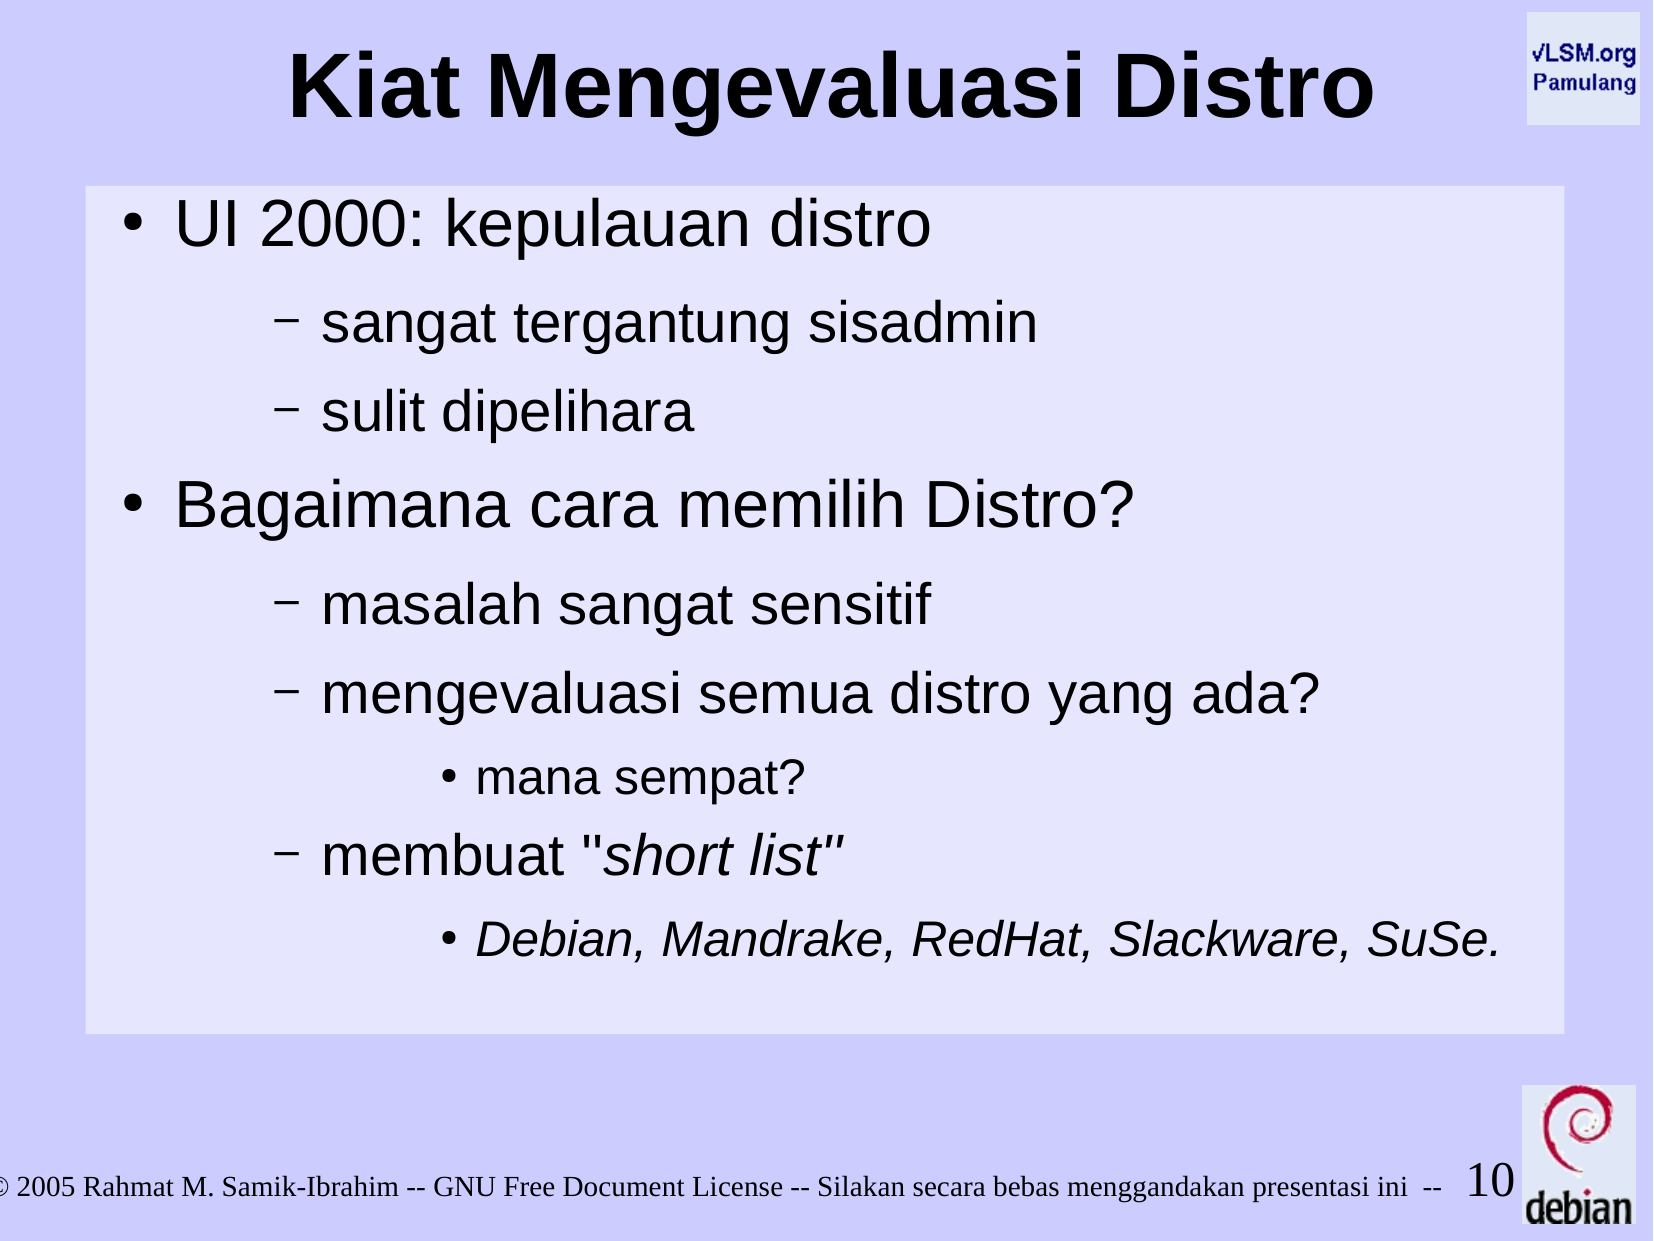

# Kiat Mengevaluasi Distro
UI 2000: kepulauan distro
sangat tergantung sisadmin
sulit dipelihara
Bagaimana cara memilih Distro?
masalah sangat sensitif
mengevaluasi semua distro yang ada?
mana sempat?
membuat ''short list''
Debian, Mandrake, RedHat, Slackware, SuSe.